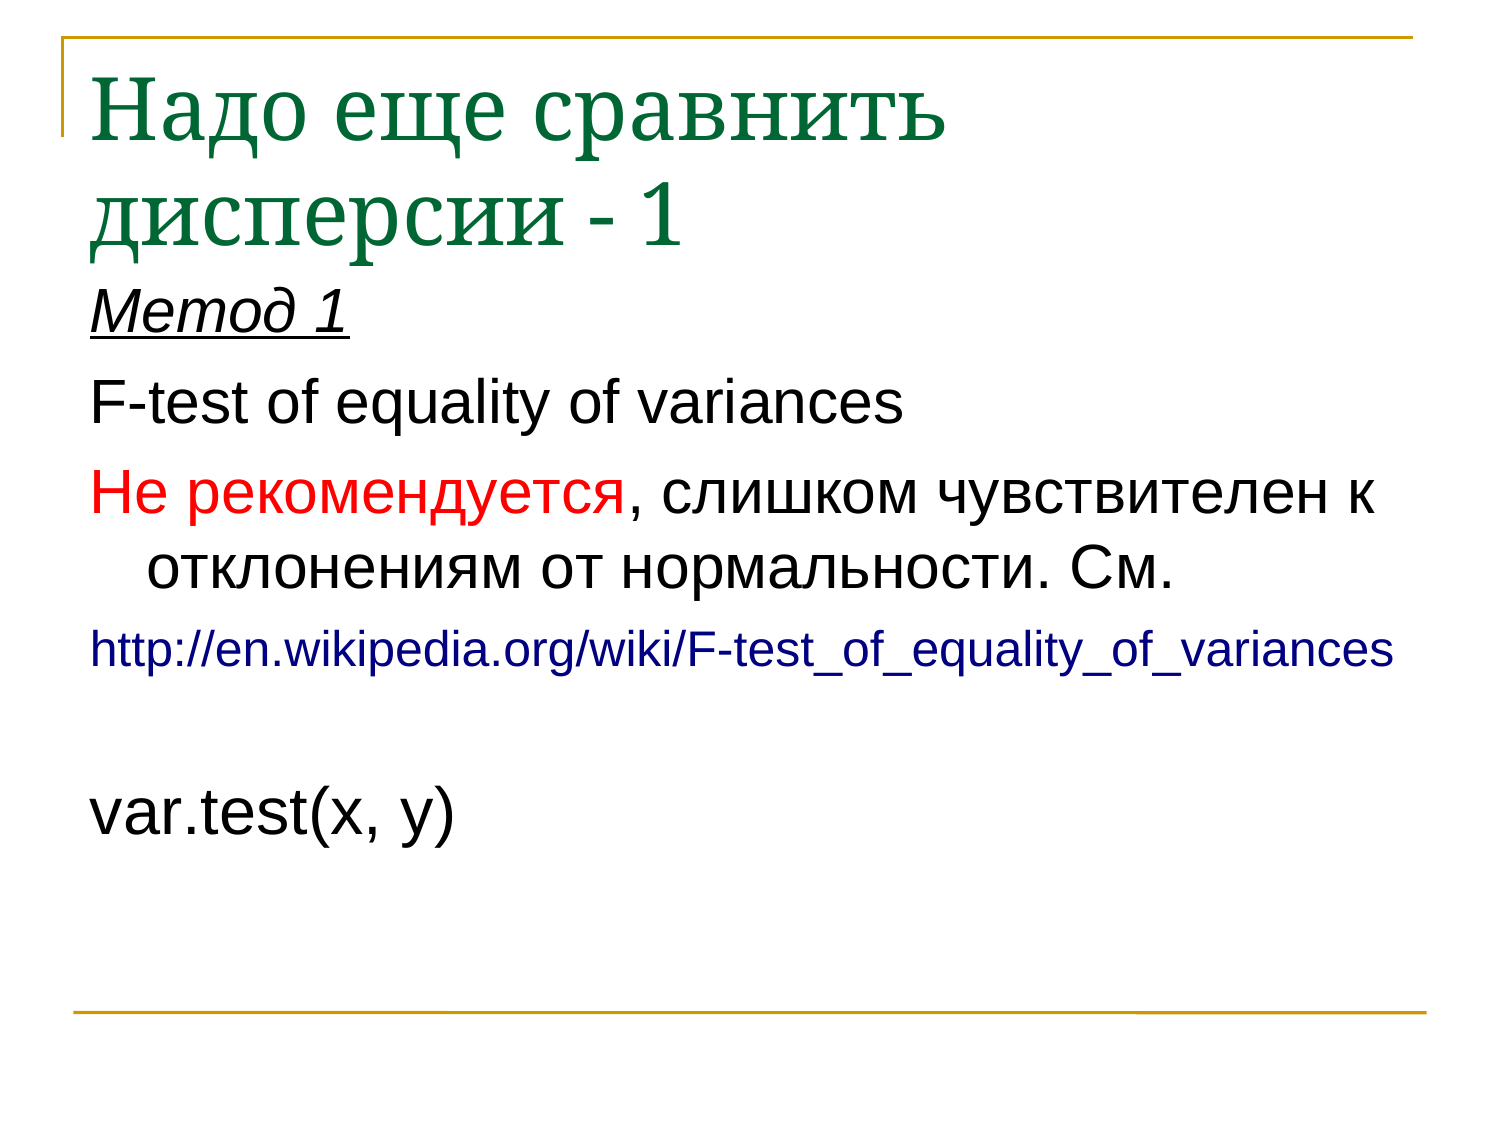

# Надо еще сравнить дисперсии - 1
Метод 1
F-test of equality of variances
Не рекомендуется, слишком чувствителен к отклонениям от нормальности. См.
http://en.wikipedia.org/wiki/F-test_of_equality_of_variances
var.test(x, y)